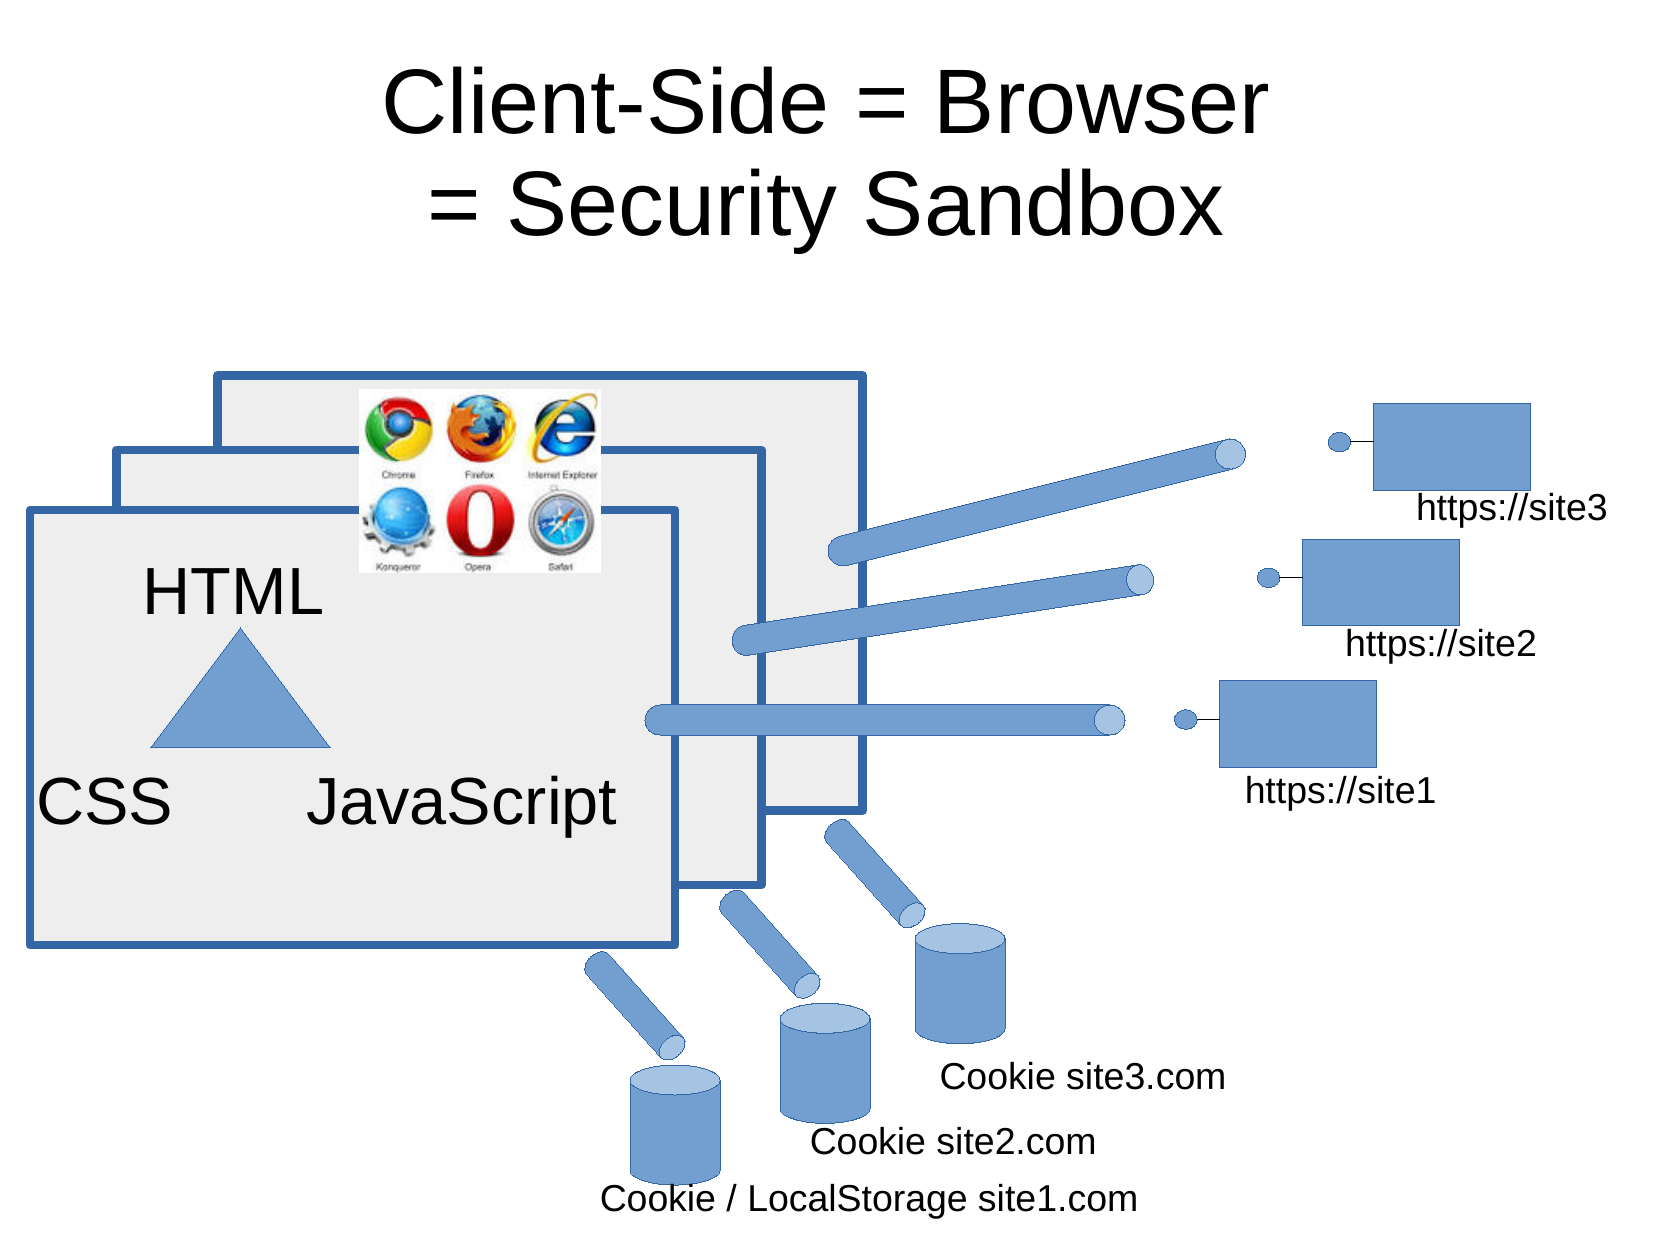

# Client-Side = Browser = Security Sandbox
https://site3
HTML
https://site2
CSS
JavaScript
https://site1
Cookie site3.com
Cookie site2.com
Cookie / LocalStorage site1.com